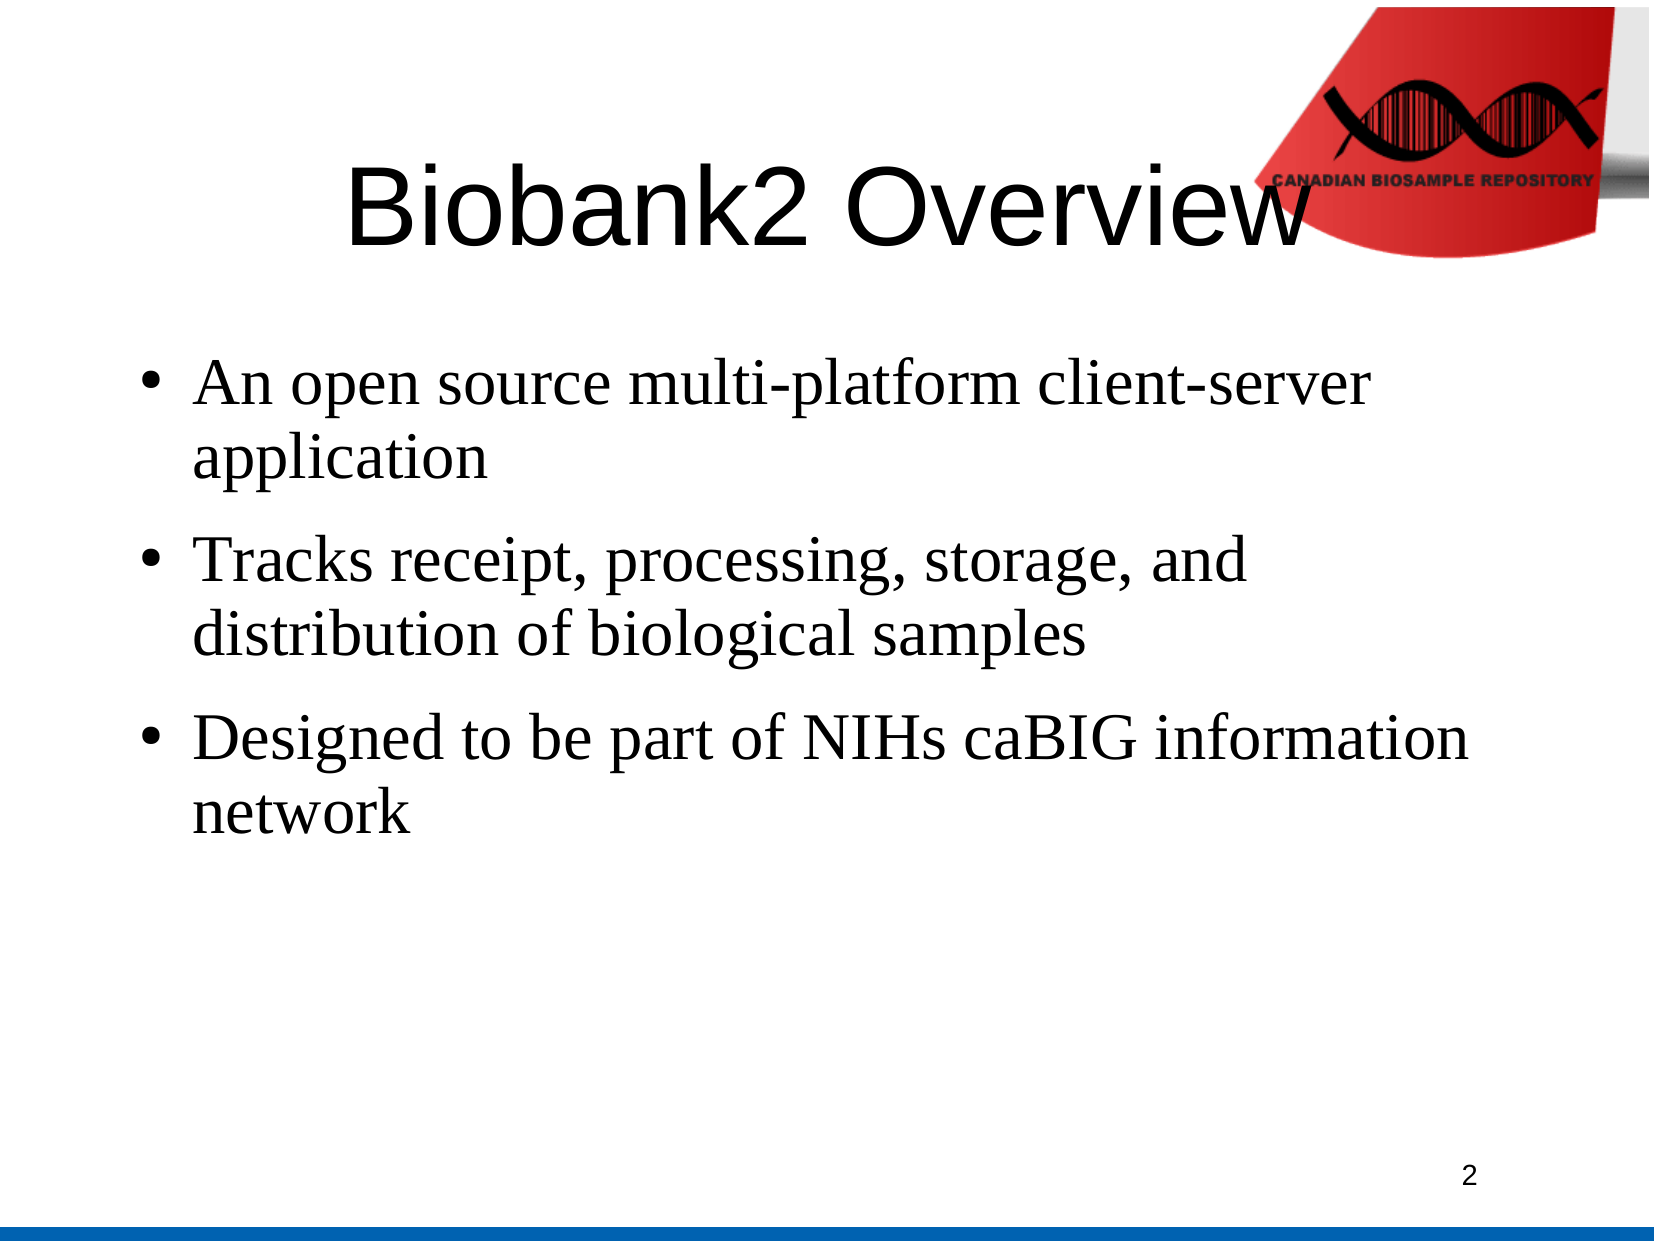

# Biobank2 Overview
An open source multi-platform client-server application
Tracks receipt, processing, storage, and distribution of biological samples
Designed to be part of NIHs caBIG information network